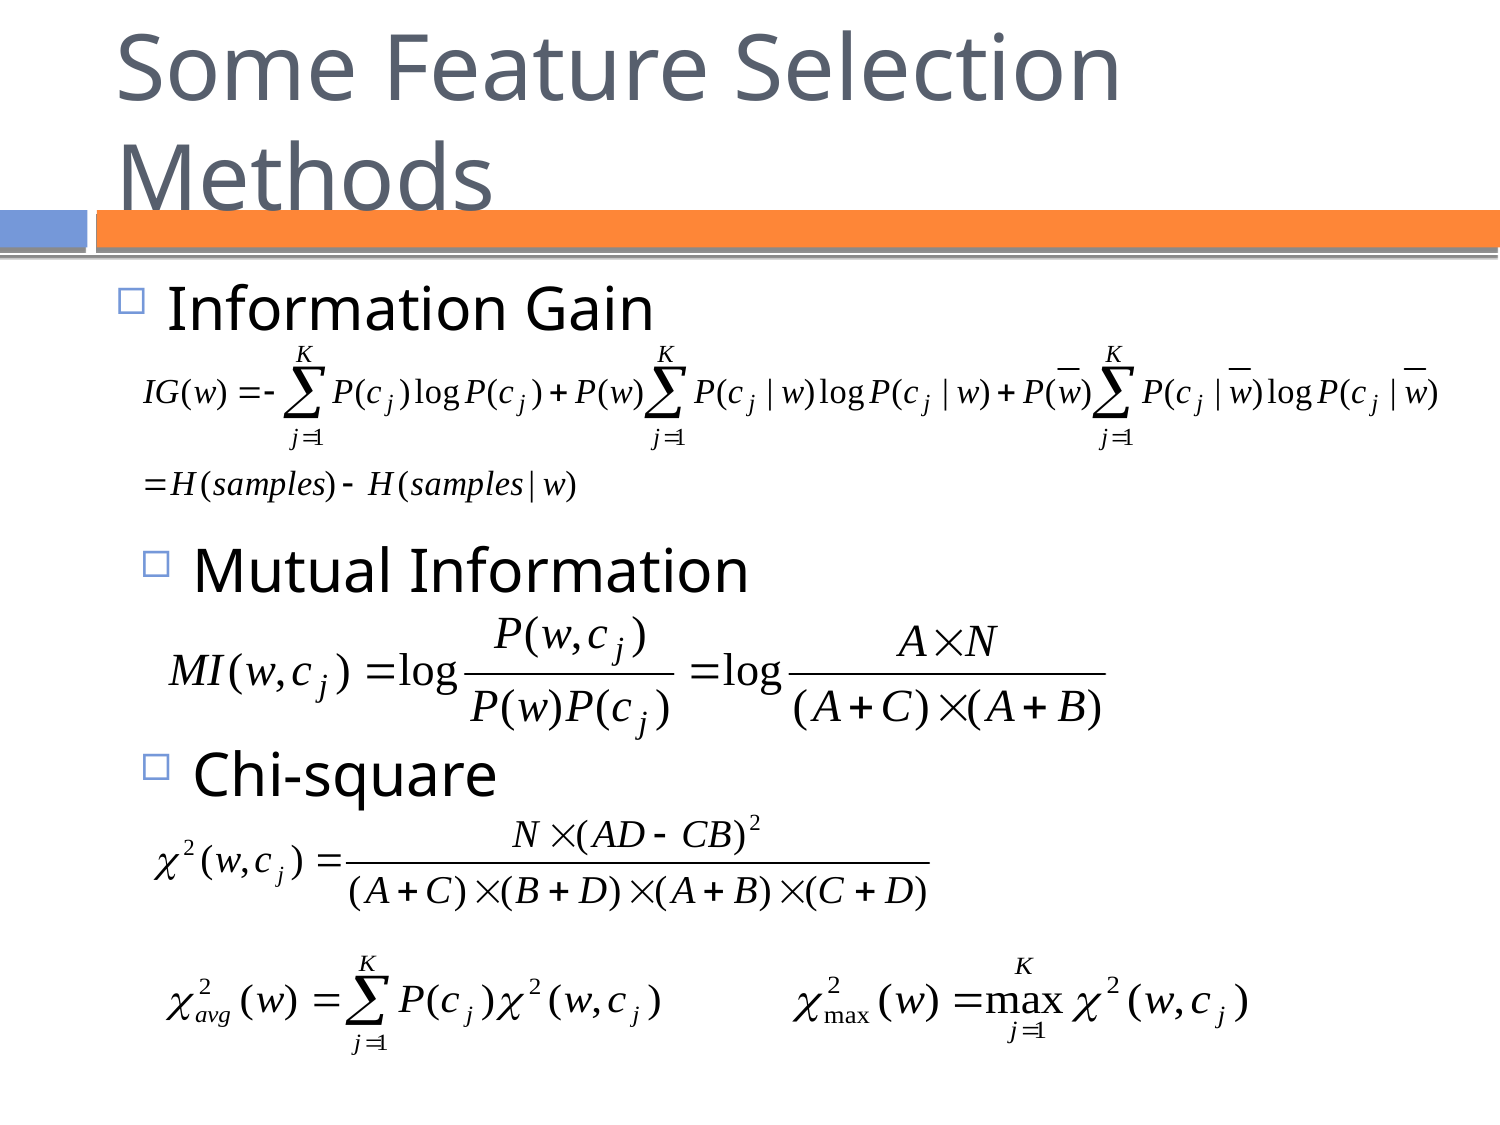

# Some Feature Selection Methods
Information Gain
Mutual Information
Chi-square